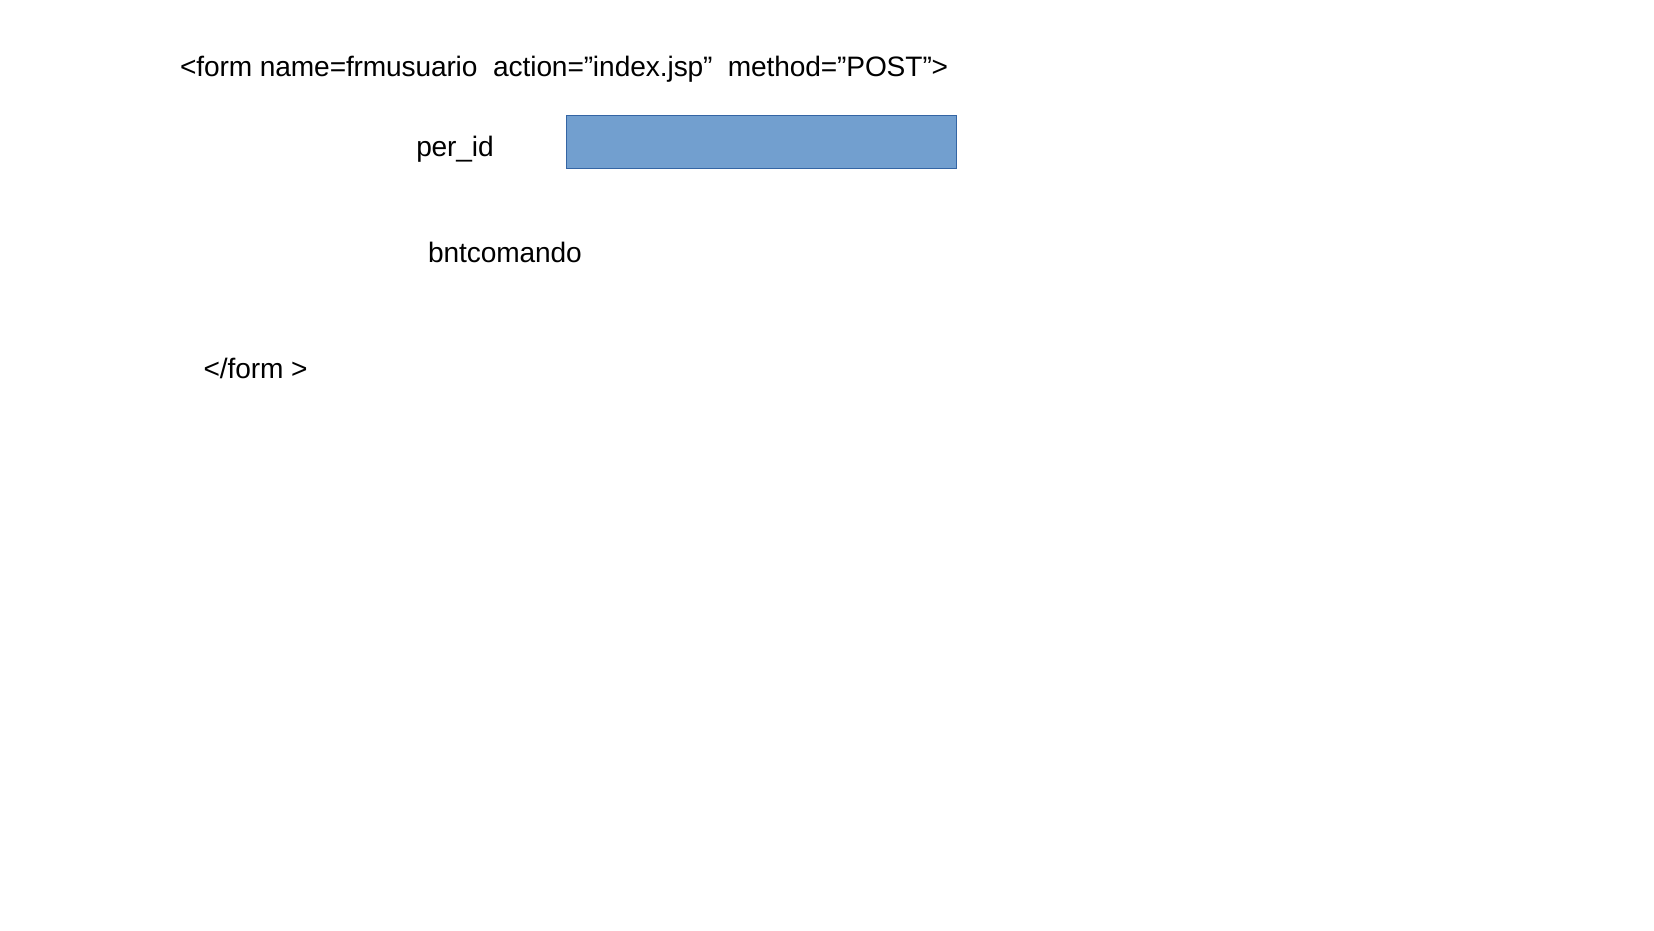

<form name=frmusuario action=”index.jsp” method=”POST”>
per_id
bntcomando
</form >